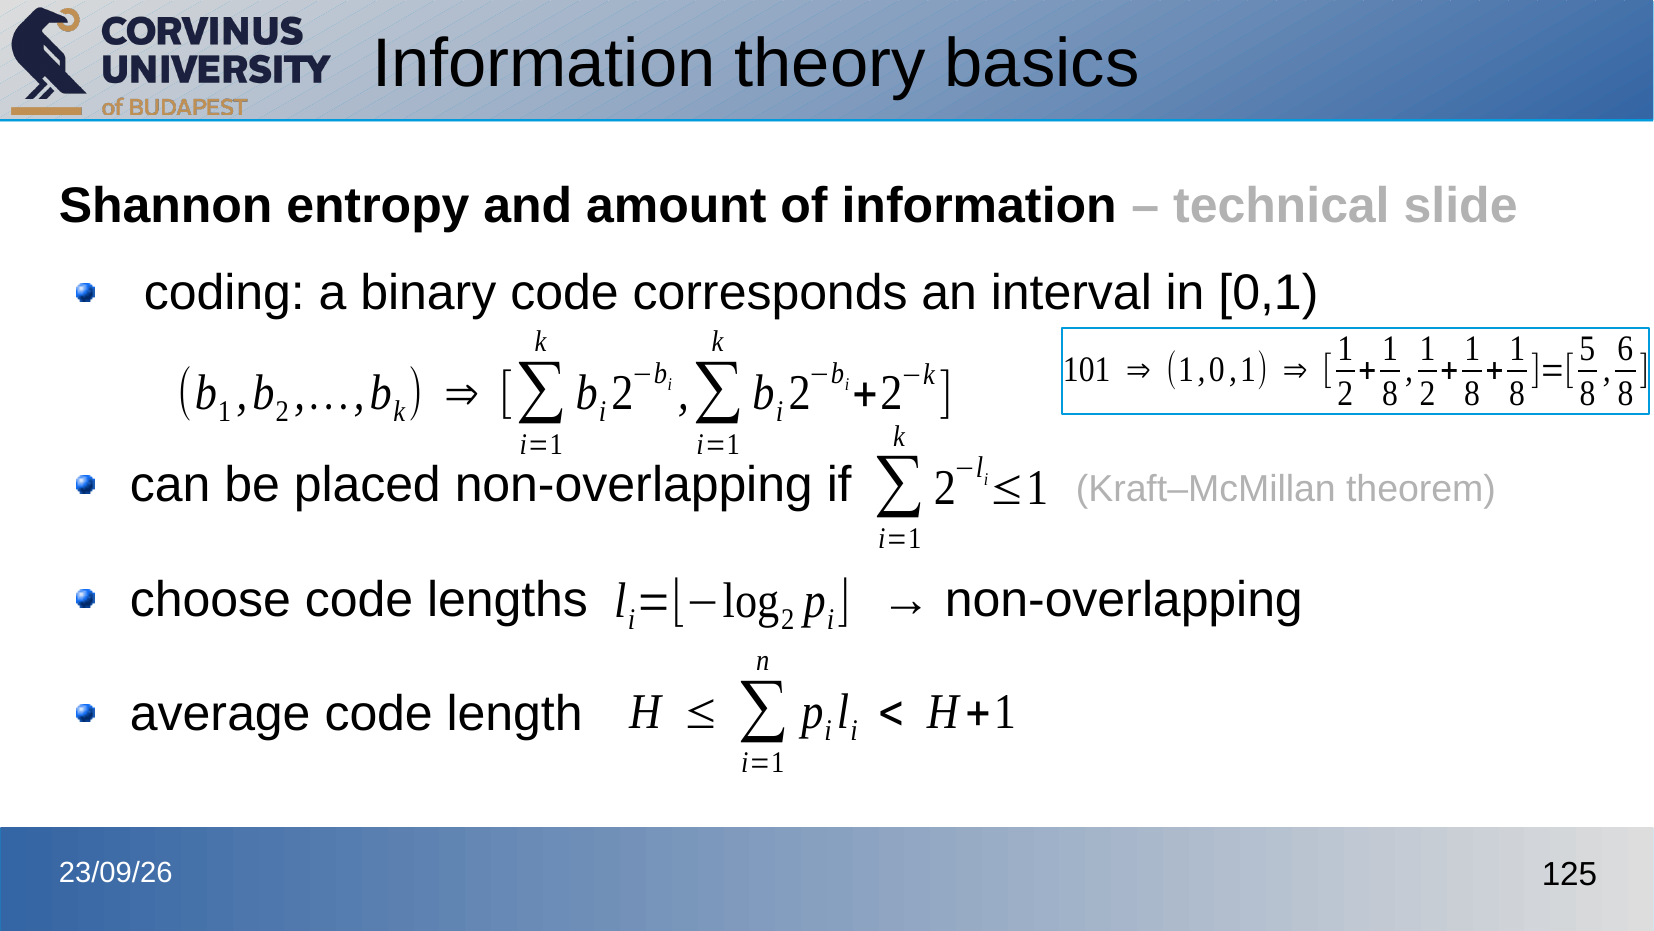

# Information theory basics
Shannon entropy and amount of information – technical slide
 coding: a binary code corresponds an interval in [0,1)
can be placed non-overlapping if (Kraft–McMillan theorem)
choose code lengths → non-overlapping
average code length